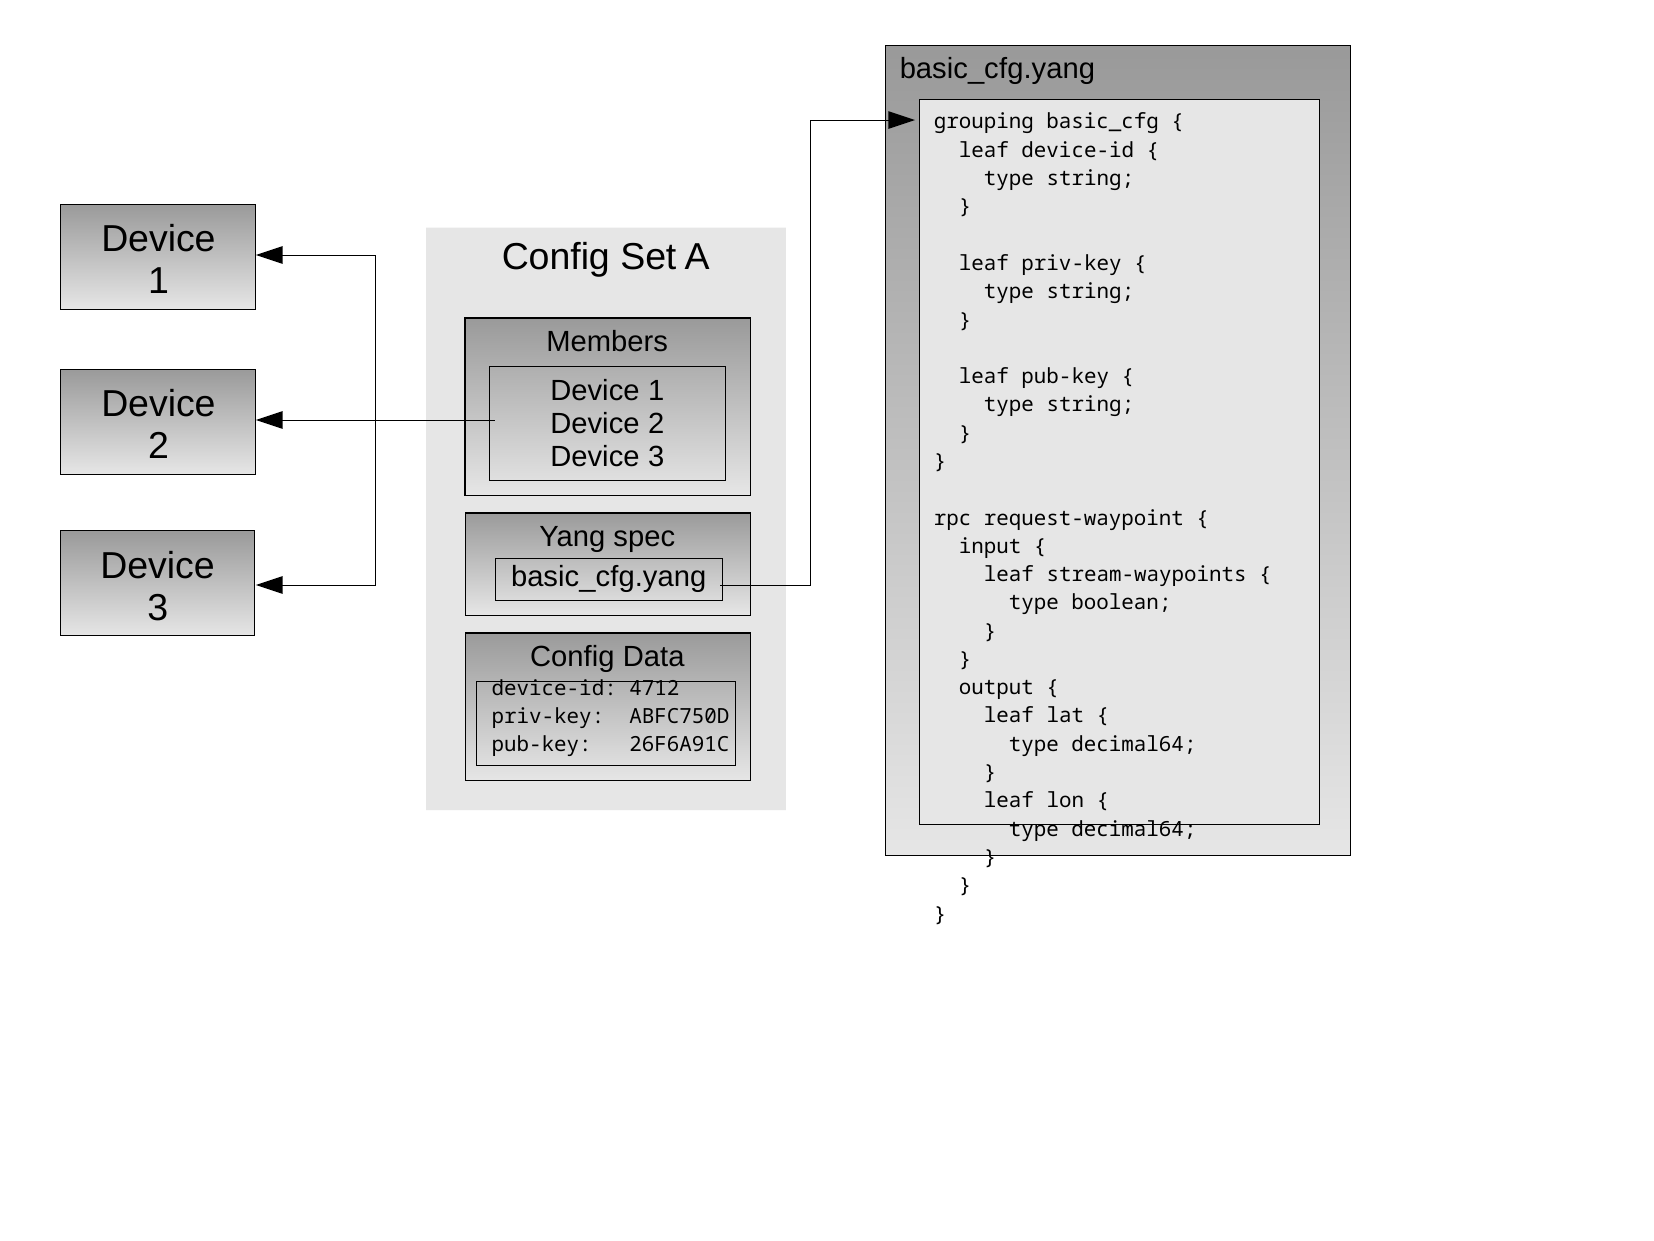

basic_cfg.yang
grouping basic_cfg {
 leaf device-id {
 type string;
 }
 leaf priv-key {
 type string;
 }
 leaf pub-key {
 type string;
 }
}
rpc request-waypoint {
 input {
 leaf stream-waypoints {
 type boolean;
 }
 }
 output {
 leaf lat {
 type decimal64;
 }
 leaf lon {
 type decimal64;
 }
 }
}
Device
1
Config Set A
Members
Device 1
Device 2
Device 3
Device
2
Yang spec
Device
3
basic_cfg.yang
Config Data
device-id: 4712
priv-key: ABFC750D
pub-key: 26F6A91C